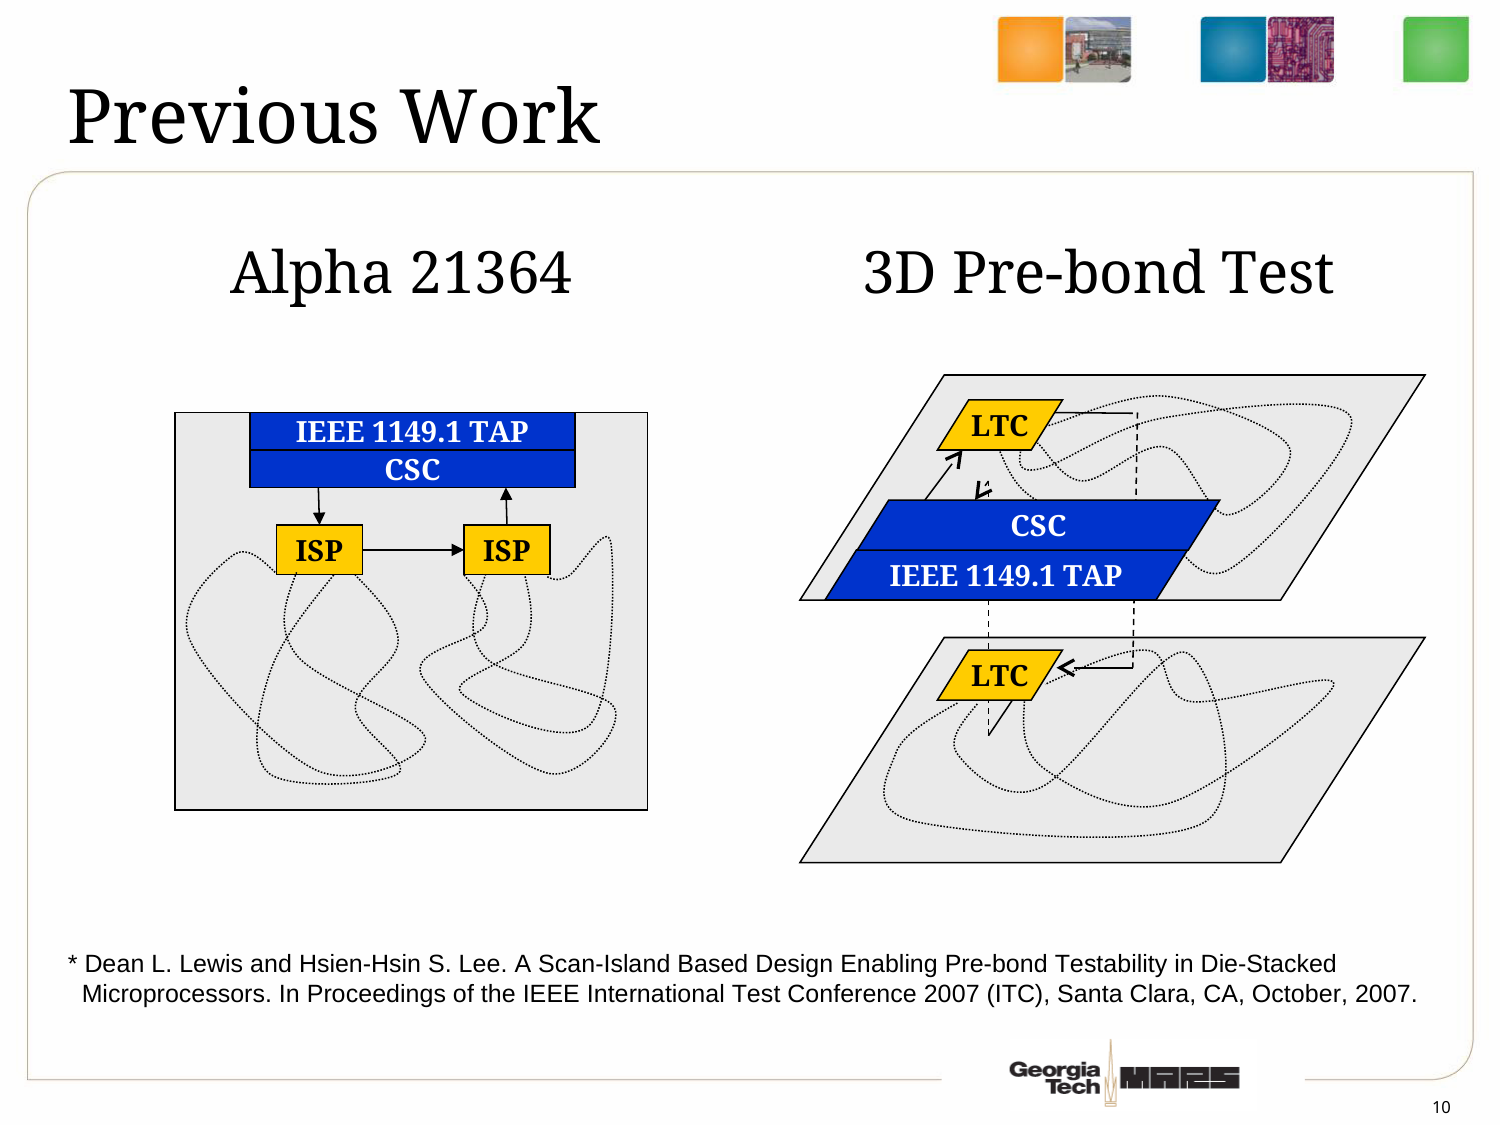

# Previous Work
Alpha 21364
3D Pre-bond Test
LTC
IEEE 1149.1 TAP
CSC
CSC
ISP
ISP
IEEE 1149.1 TAP
LTC
* Dean L. Lewis and Hsien-Hsin S. Lee. A Scan-Island Based Design Enabling Pre-bond Testability in Die-Stacked
 Microprocessors. In Proceedings of the IEEE International Test Conference 2007 (ITC), Santa Clara, CA, October, 2007.
10